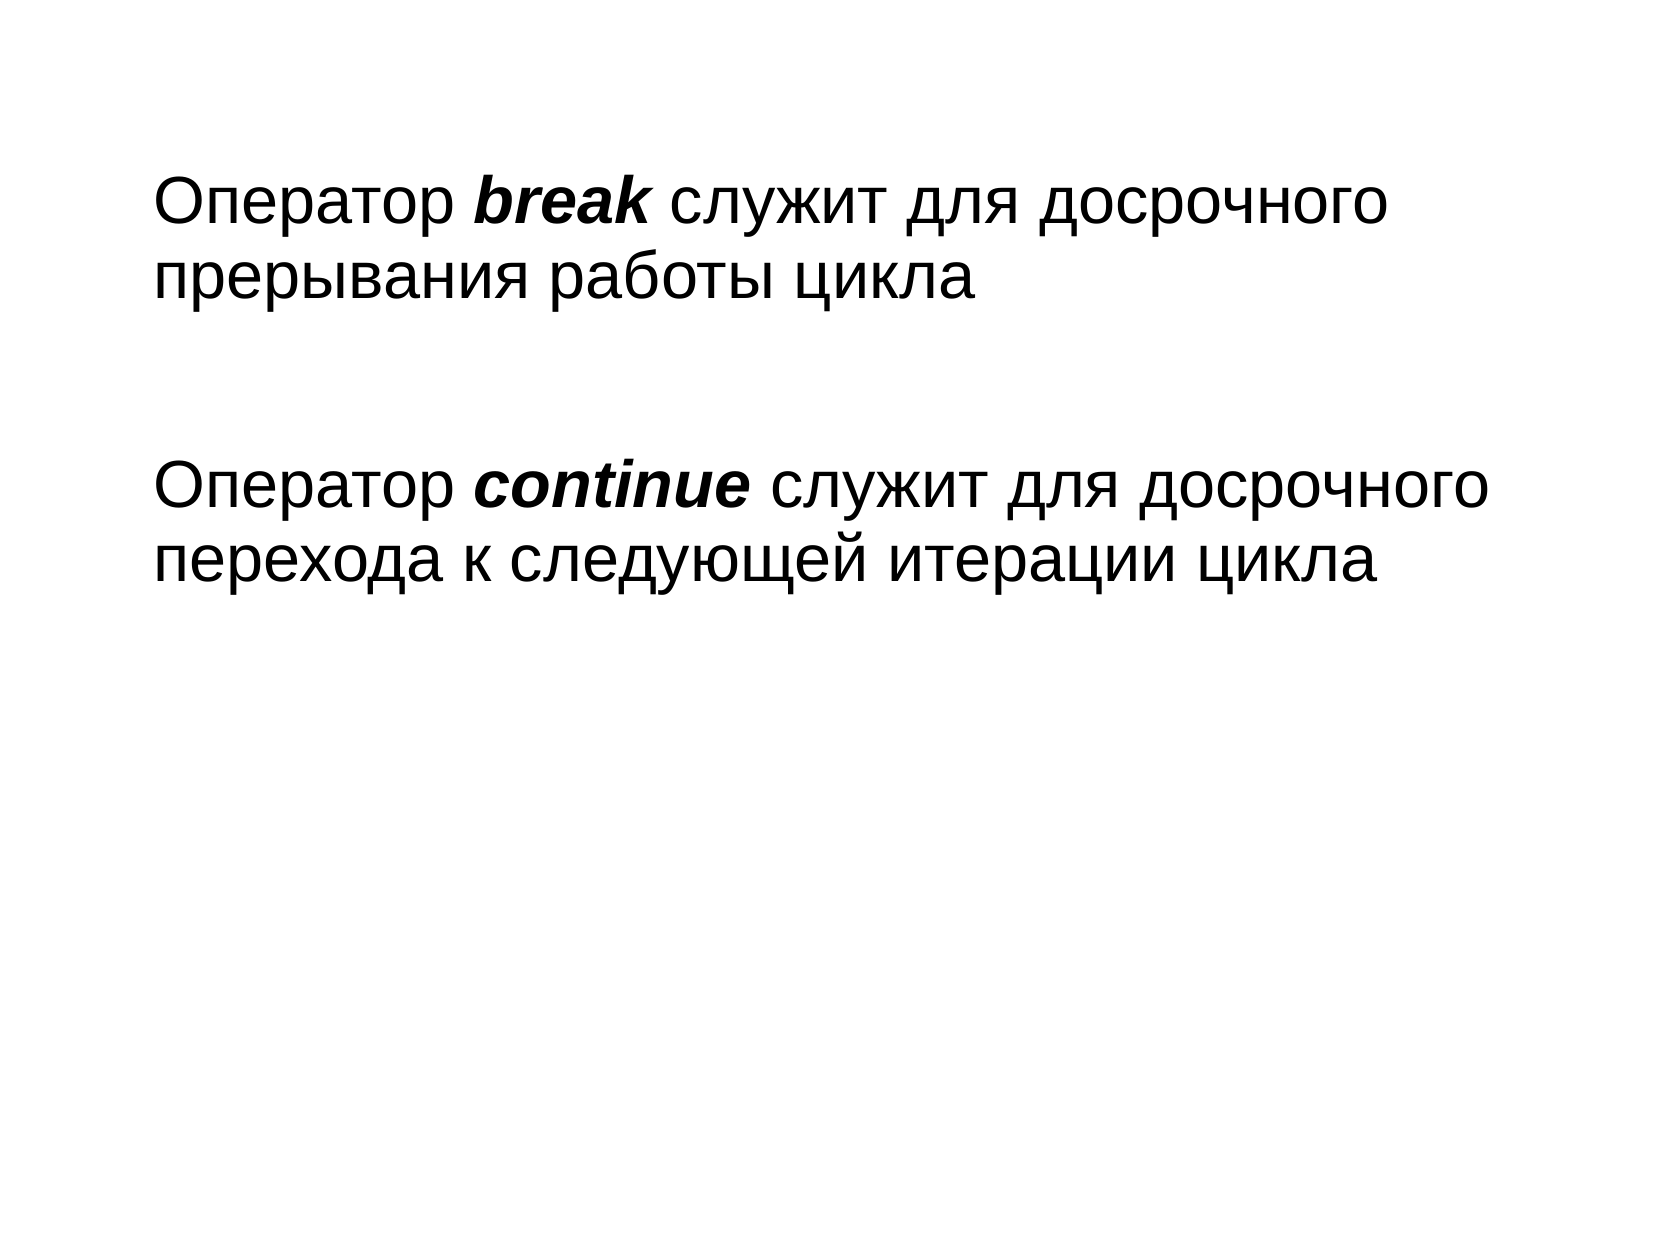

# Оператор break служит для досрочного прерывания работы цикла
Оператор continue служит для досрочного перехода к следующей итерации цикла